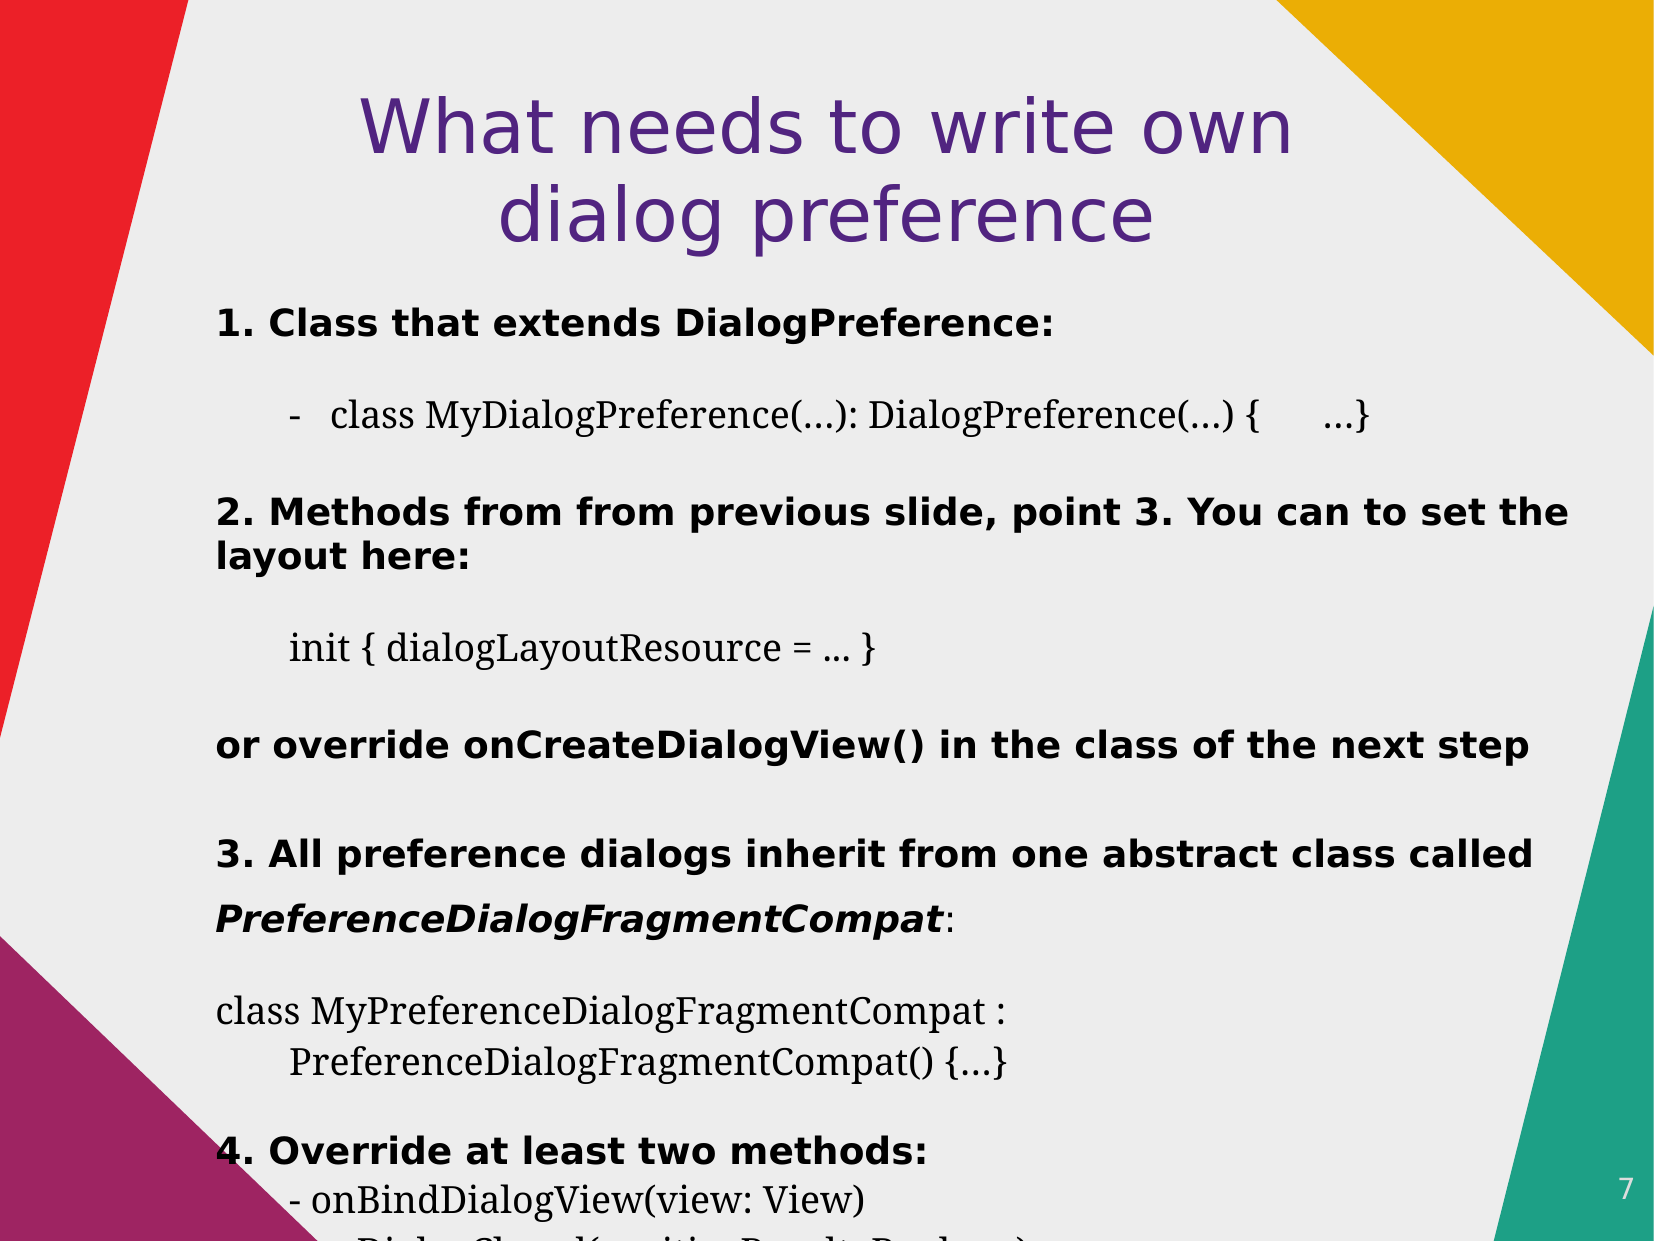

# What needs to write own dialog preference
1. Class that extends DialogPreference:
	- class MyDialogPreference(…): DialogPreference(…) {	…}
2. Methods from from previous slide, point 3. You can to set the layout here:
	init { dialogLayoutResource = ... }
or override onCreateDialogView() in the class of the next step
3. All preference dialogs inherit from one abstract class called PreferenceDialogFragmentCompat:
class MyPreferenceDialogFragmentCompat :
	PreferenceDialogFragmentCompat() {…}
4. Override at least two methods:
	- onBindDialogView(view: View)
	- onDialogClosed(positiveResult: Boolean)
7